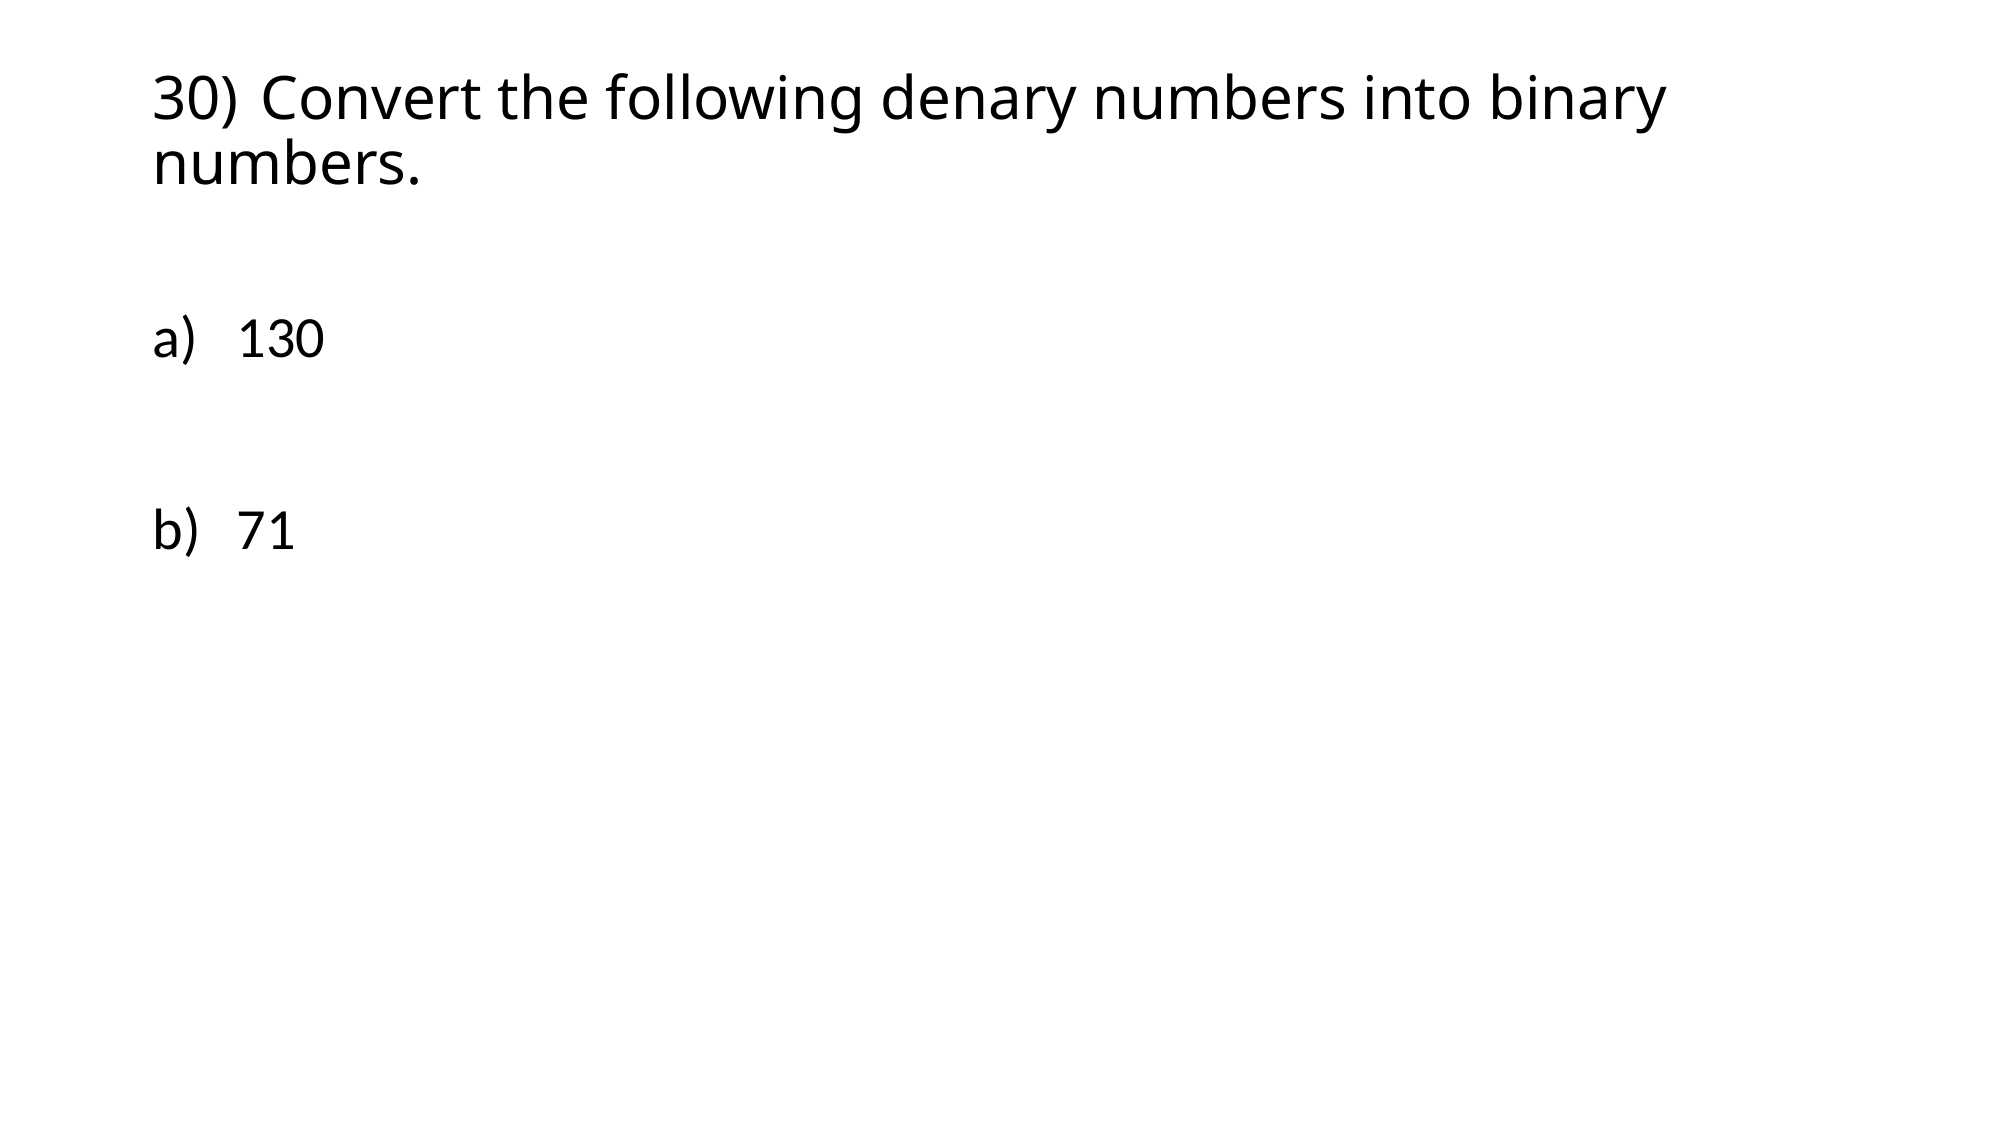

# 30)	Convert the following denary numbers into binary numbers.
130
71